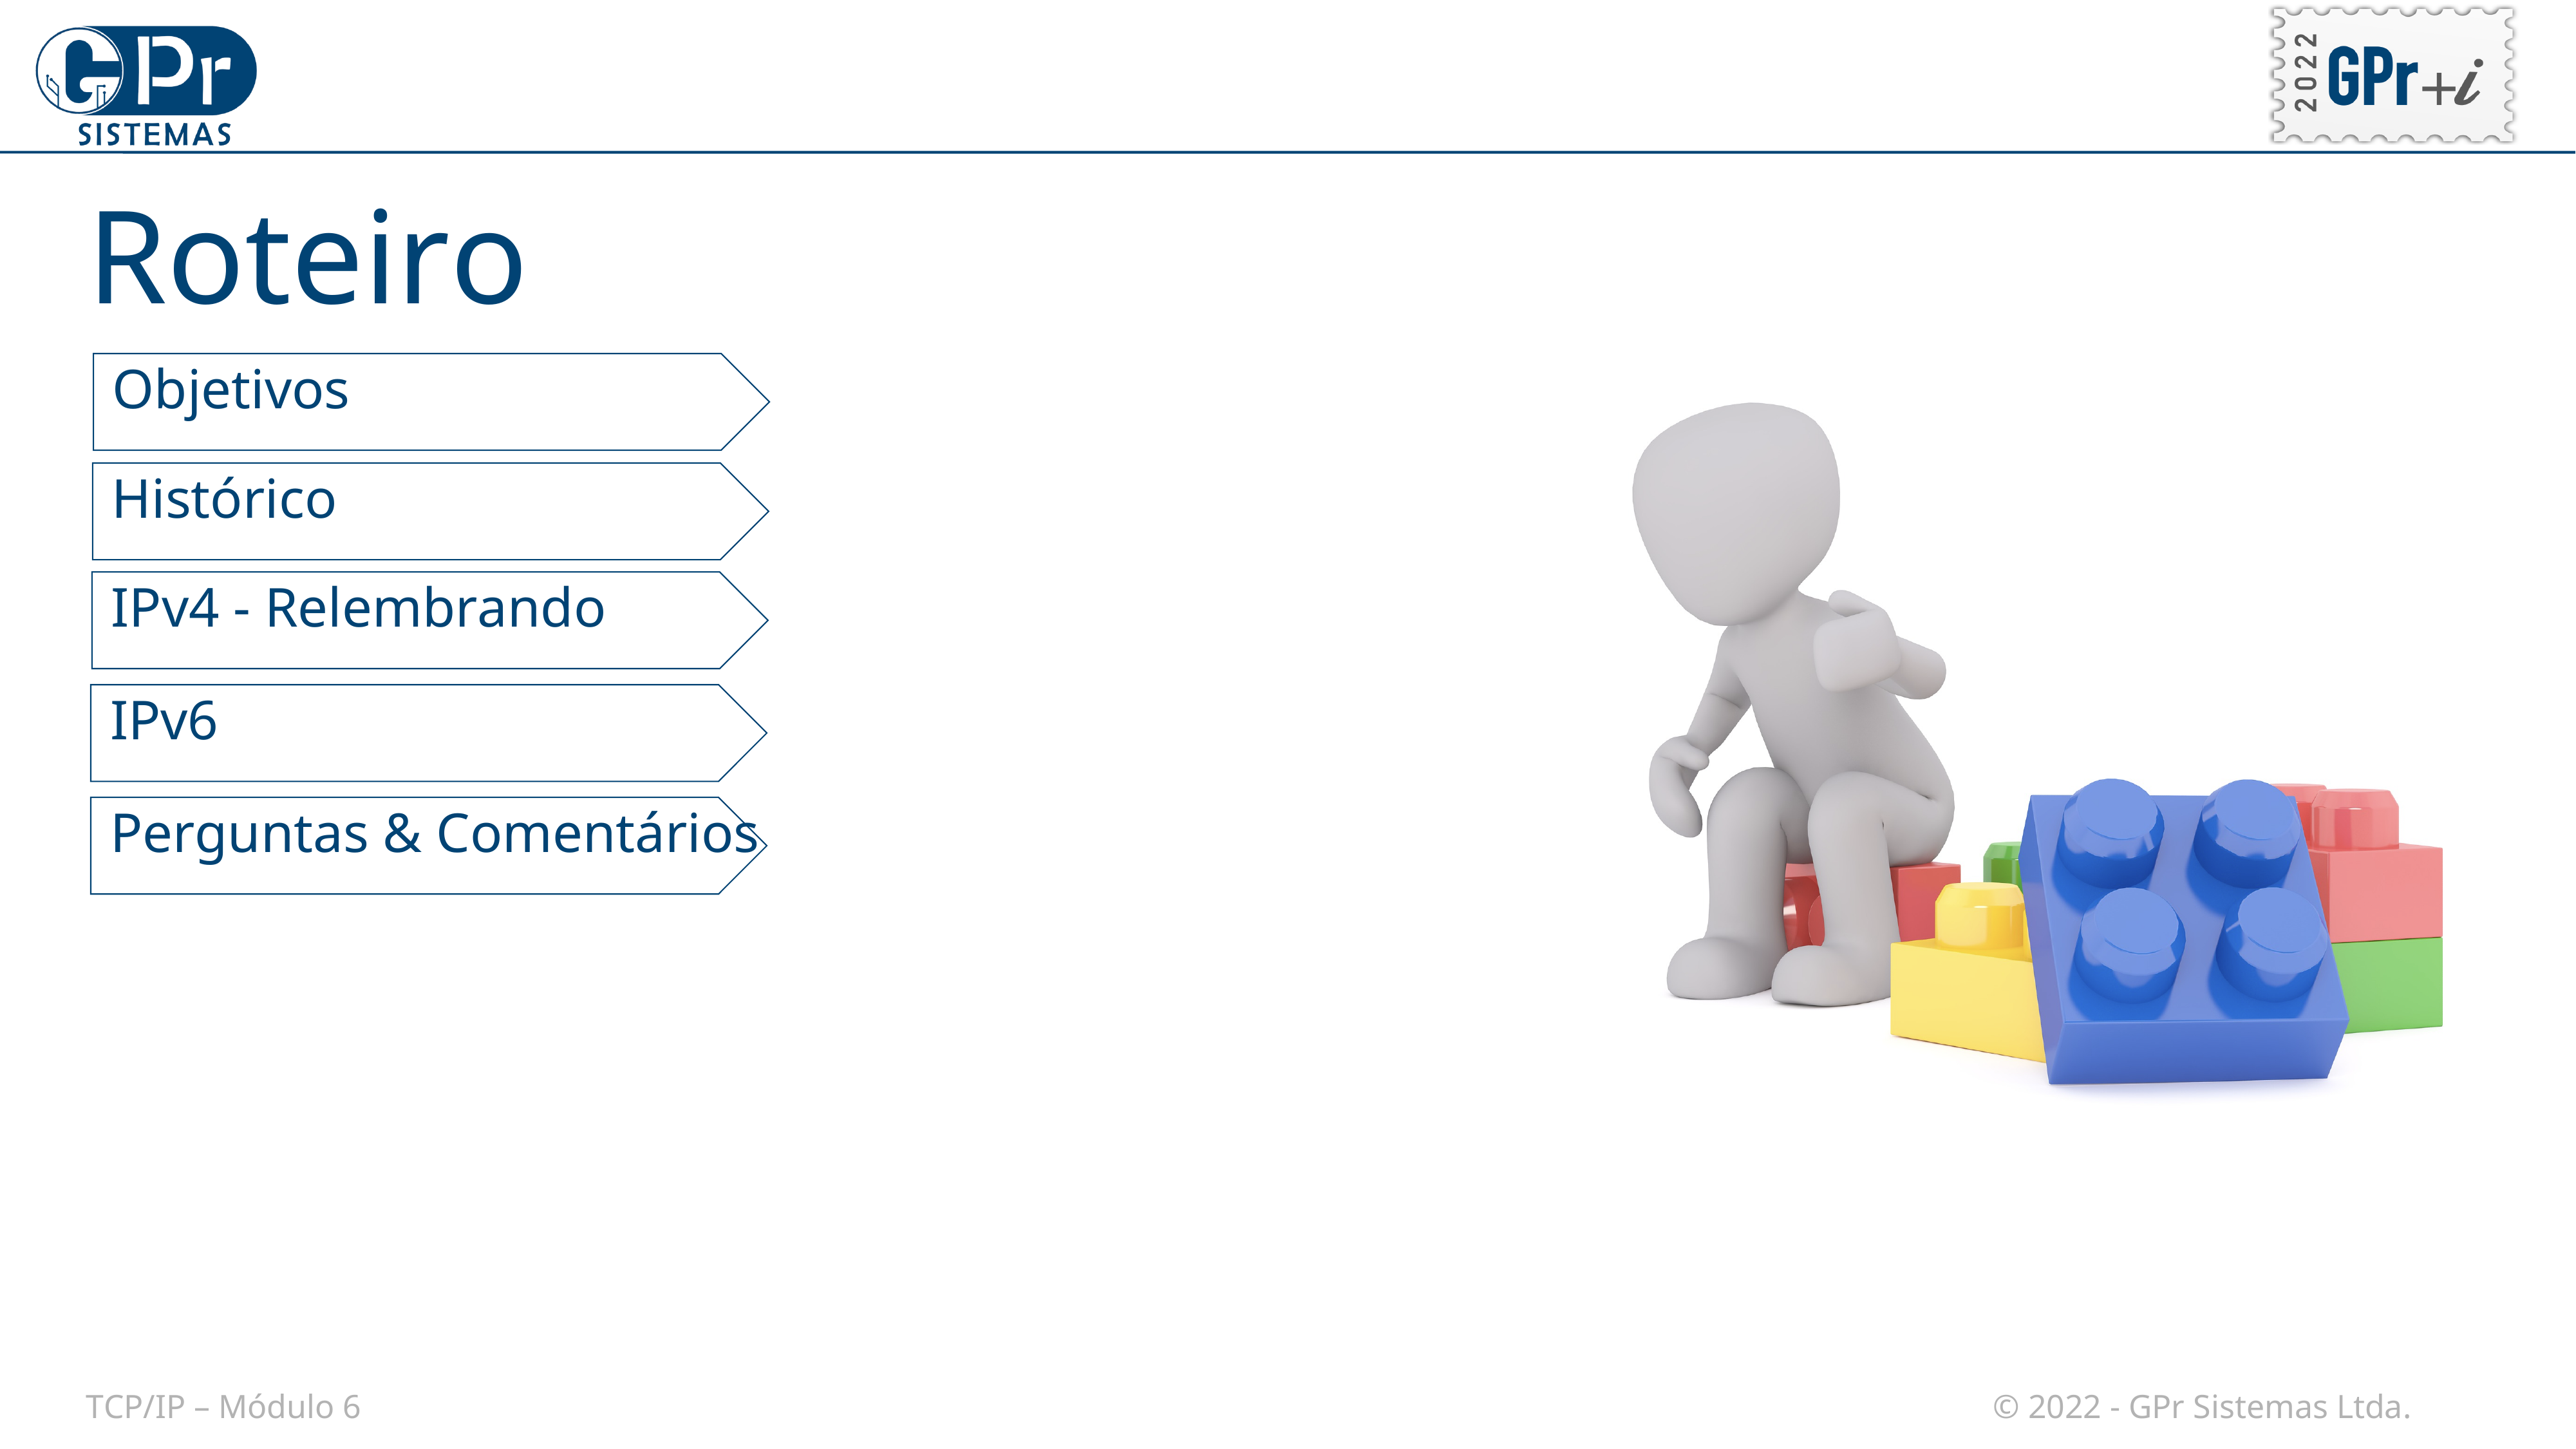

Roteiro
Objetivos
Histórico
IPv4 - Relembrando
IPv6
Perguntas & Comentários